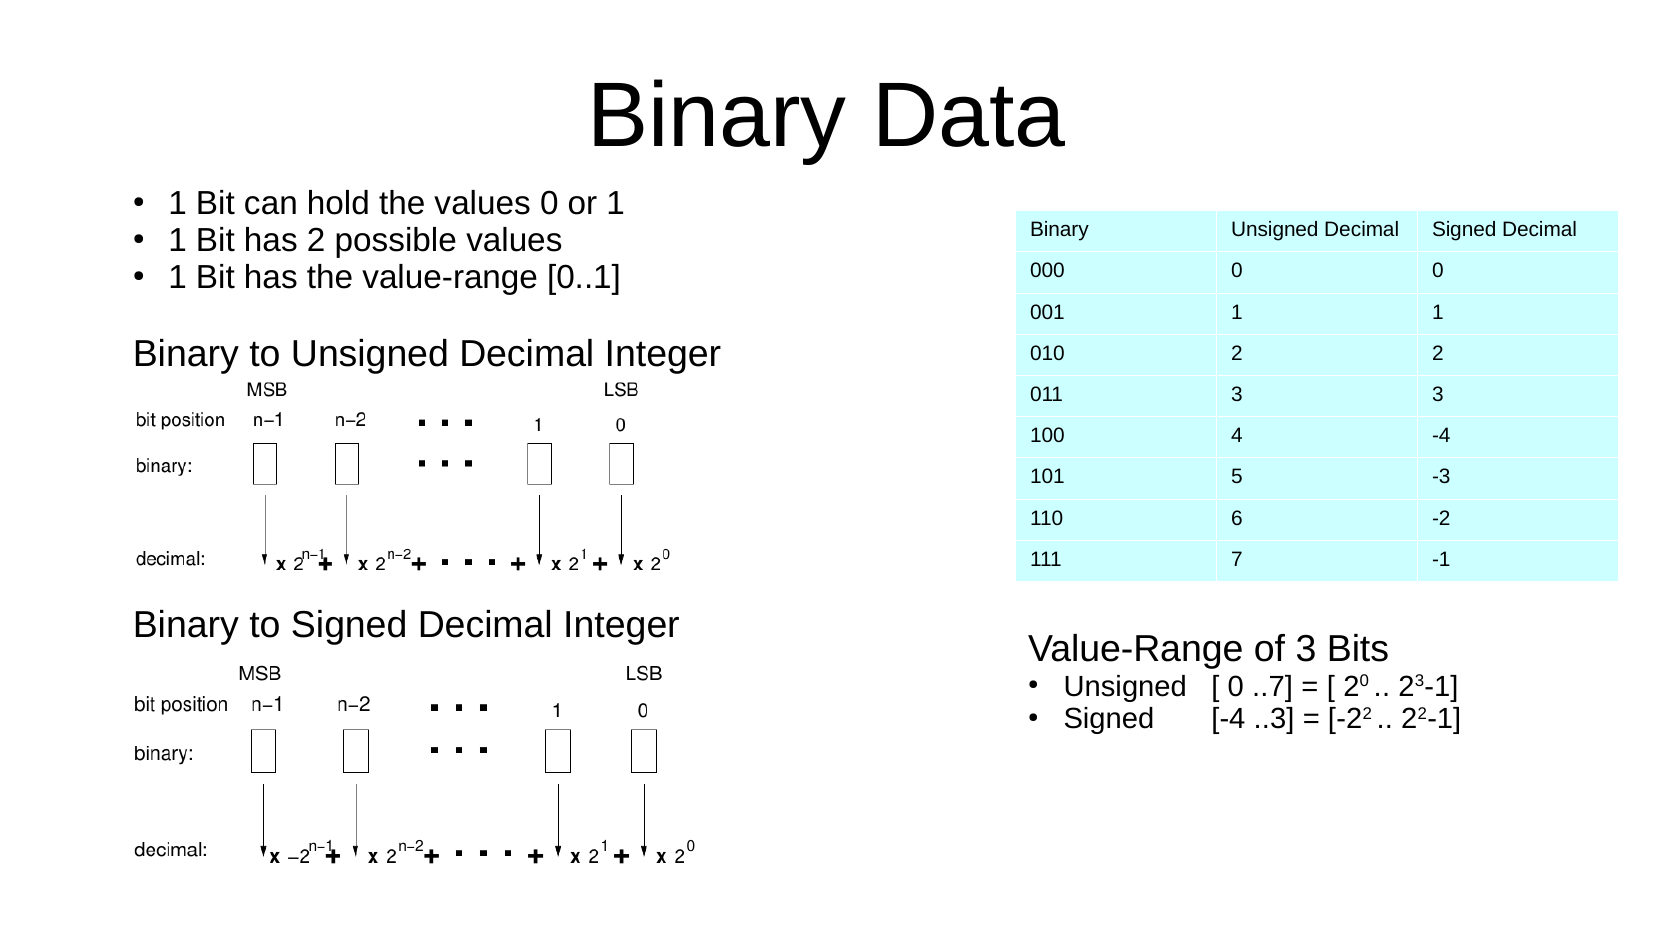

# Binary Data
1 Bit can hold the values 0 or 1
1 Bit has 2 possible values
1 Bit has the value-range [0..1]
| Binary | Unsigned Decimal | Signed Decimal |
| --- | --- | --- |
| 000 | 0 | 0 |
| 001 | 1 | 1 |
| 010 | 2 | 2 |
| 011 | 3 | 3 |
| 100 | 4 | -4 |
| 101 | 5 | -3 |
| 110 | 6 | -2 |
| 111 | 7 | -1 |
Binary to Unsigned Decimal Integer
Binary to Signed Decimal Integer
Value-Range of 3 Bits
Unsigned	[ 0 ..7] = [ 20 .. 23-1]
Signed	[-4 ..3] = [-22 .. 22-1]